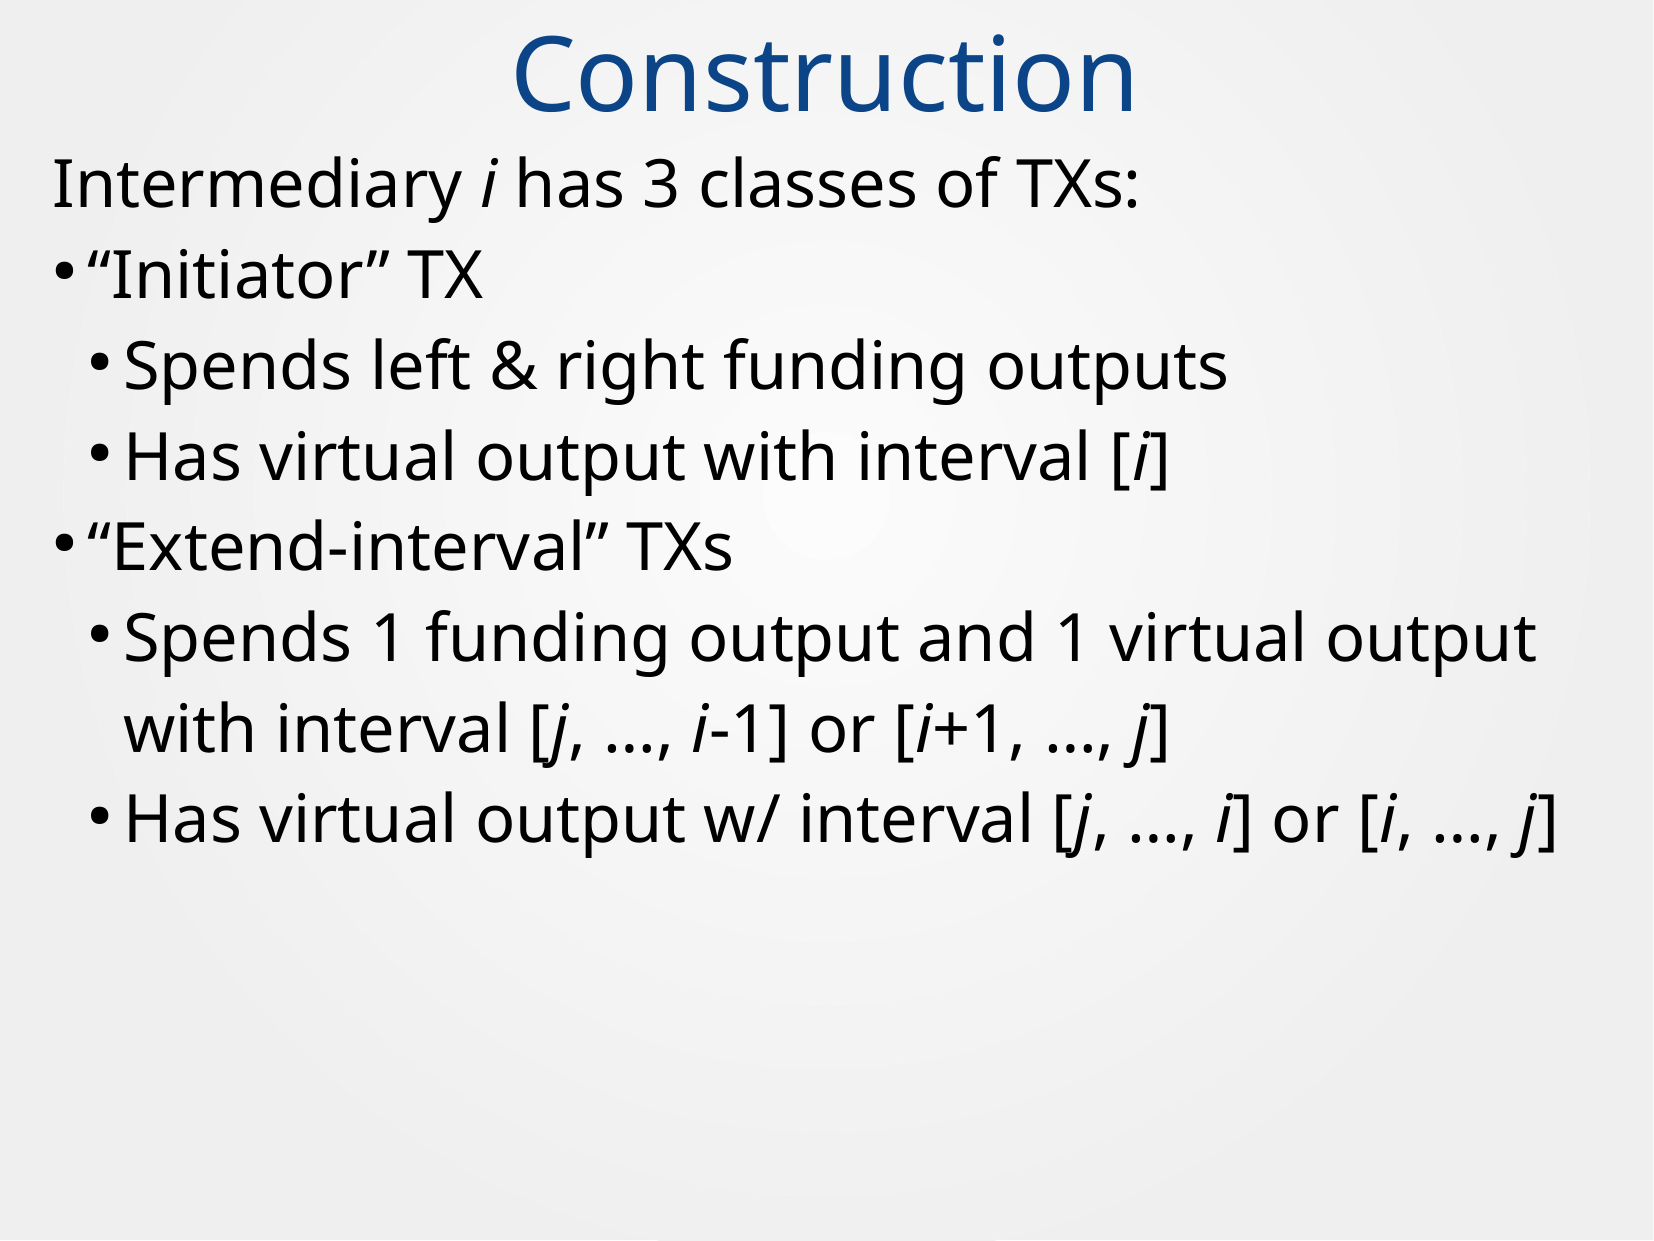

Construction
# Intermediary i has 3 classes of TXs:
“Initiator” TX
Spends left & right funding outputs
Has virtual output with interval [i]
“Extend-interval” TXs
Spends 1 funding output and 1 virtual output with interval [j, …, i-1] or [i+1, …, j]
Has virtual output w/ interval [j, …, i] or [i, …, j]